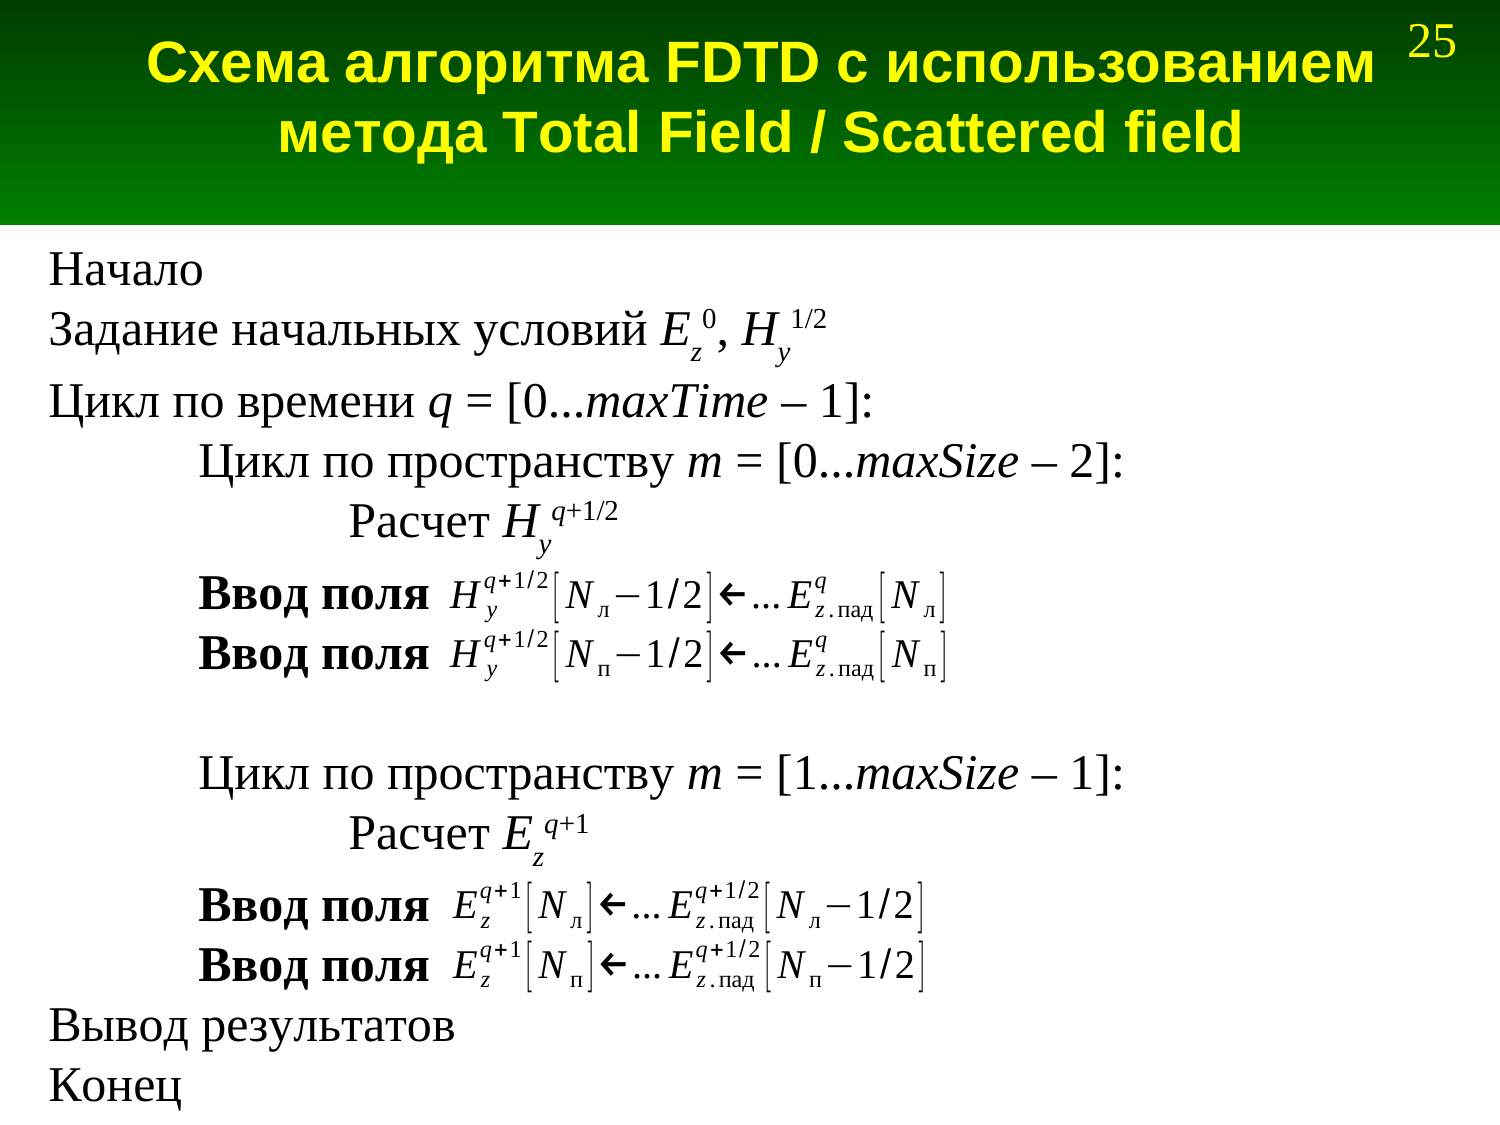

# Схема алгоритма FDTD с использованием метода Total Field / Scattered field
Начало
Задание начальных условий Ez0, Hy1/2
Цикл по времени q = [0...maxTime – 1]:
	Цикл по пространству m = [0...maxSize – 2]:
		Расчет Hyq+1/2
	Ввод поля
	Ввод поля
	Цикл по пространству m = [1...maxSize – 1]:
		Расчет Ezq+1
	Ввод поля
	Ввод поля
Вывод результатов
Конец